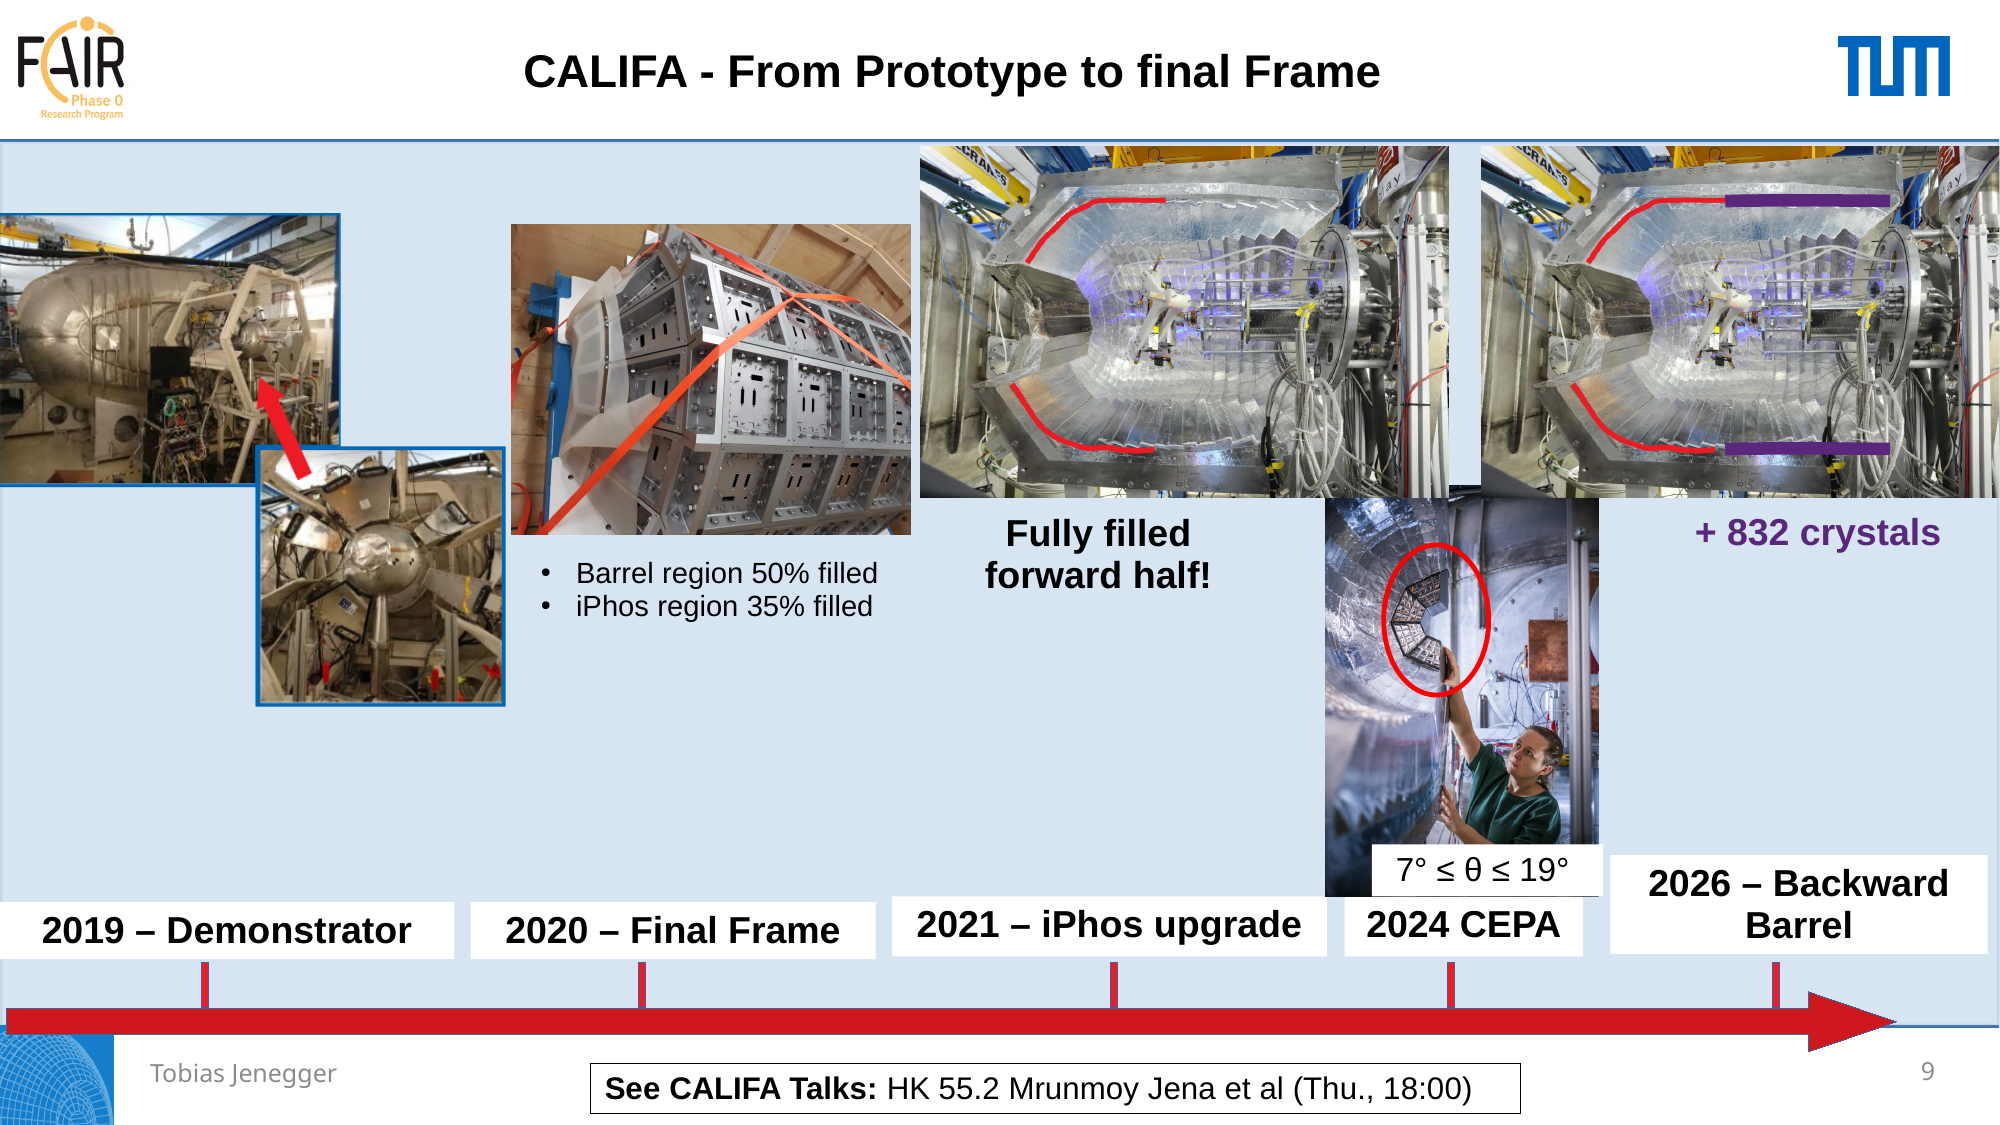

CALIFA - From Prototype to final Frame
Fully filled forward half!
Barrel region 50% filled
iPhos region 35% filled
+ 832 crystals
7° ≤ θ ≤ 19°
2026 – Backward
Barrel
2021 – iPhos upgrade
2024 CEPA
2019 – Demonstrator
2020 – Final Frame
9
See CALIFA Talks: HK 55.2 Mrunmoy Jena et al (Thu., 18:00)